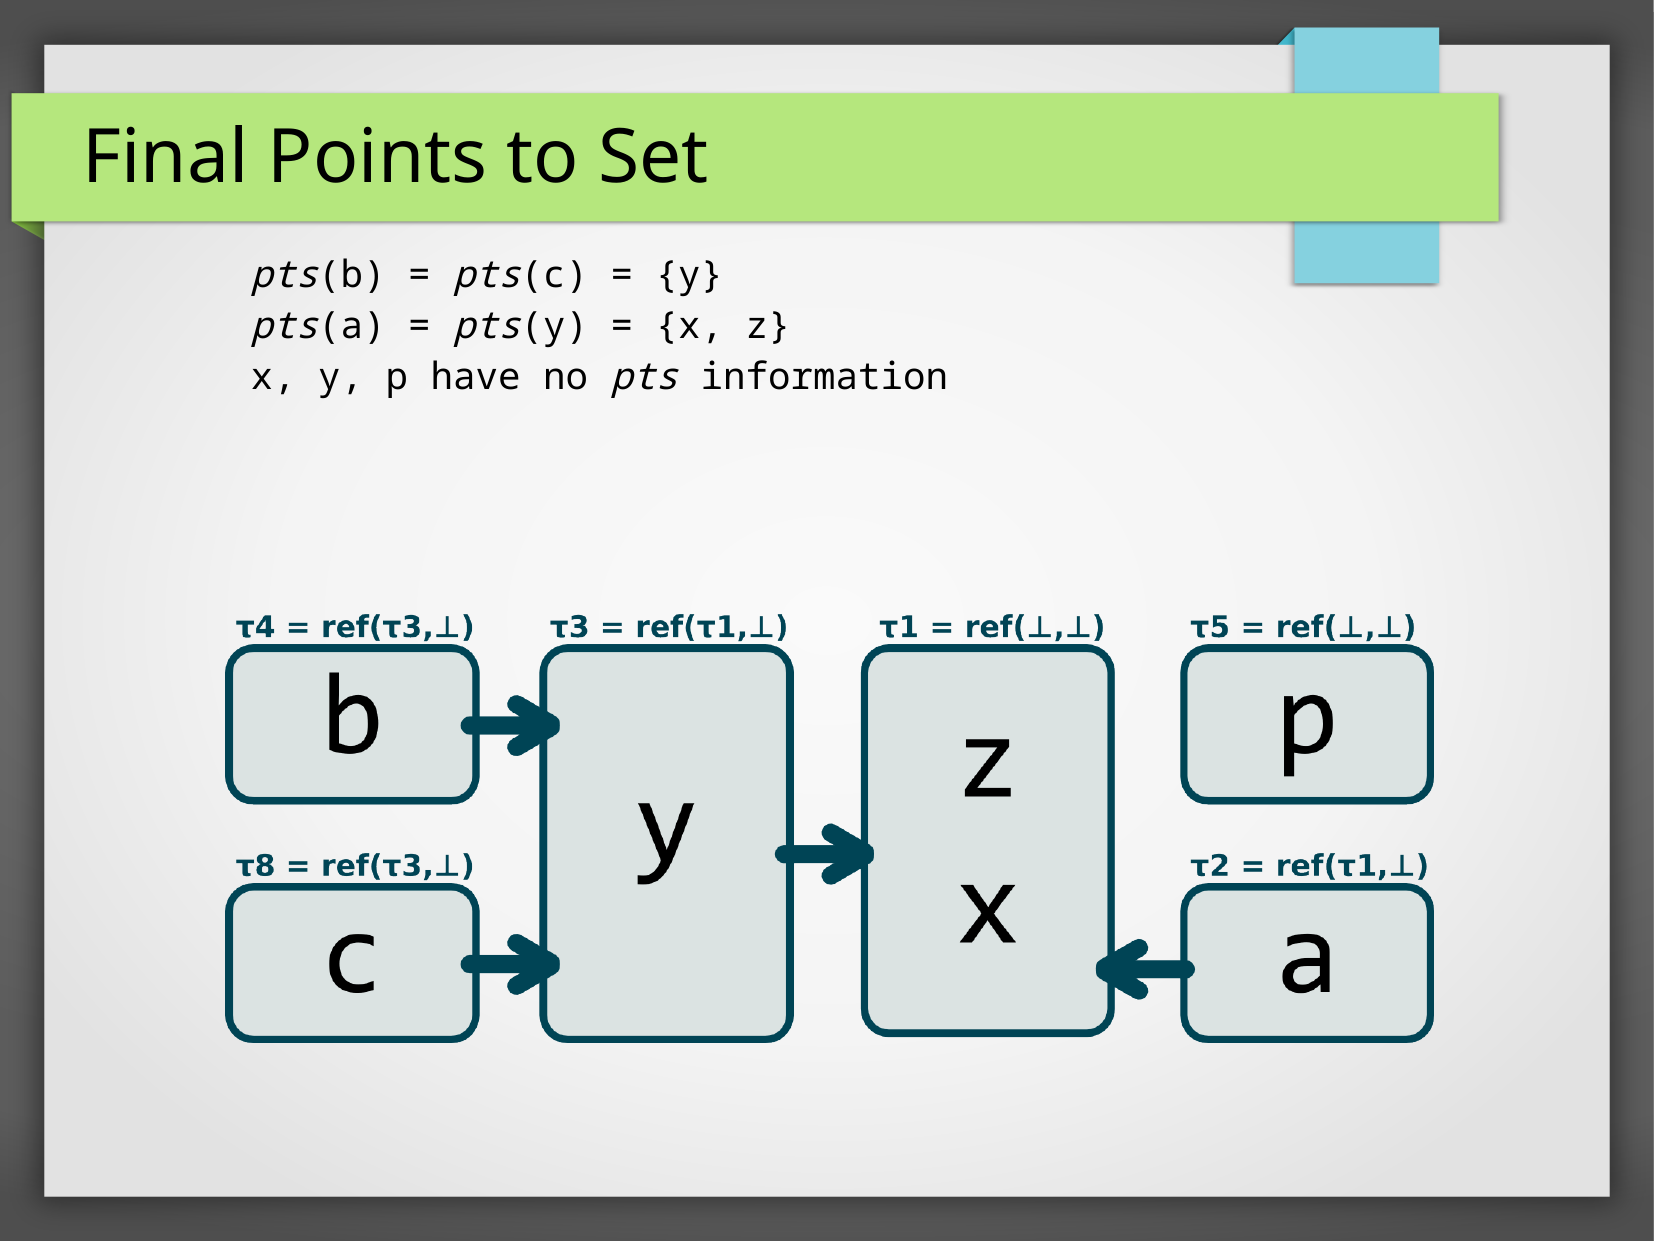

# Final Points to Set
pts(b) = pts(c) = {y}
pts(a) = pts(y) = {x, z}
x, y, p have no pts information